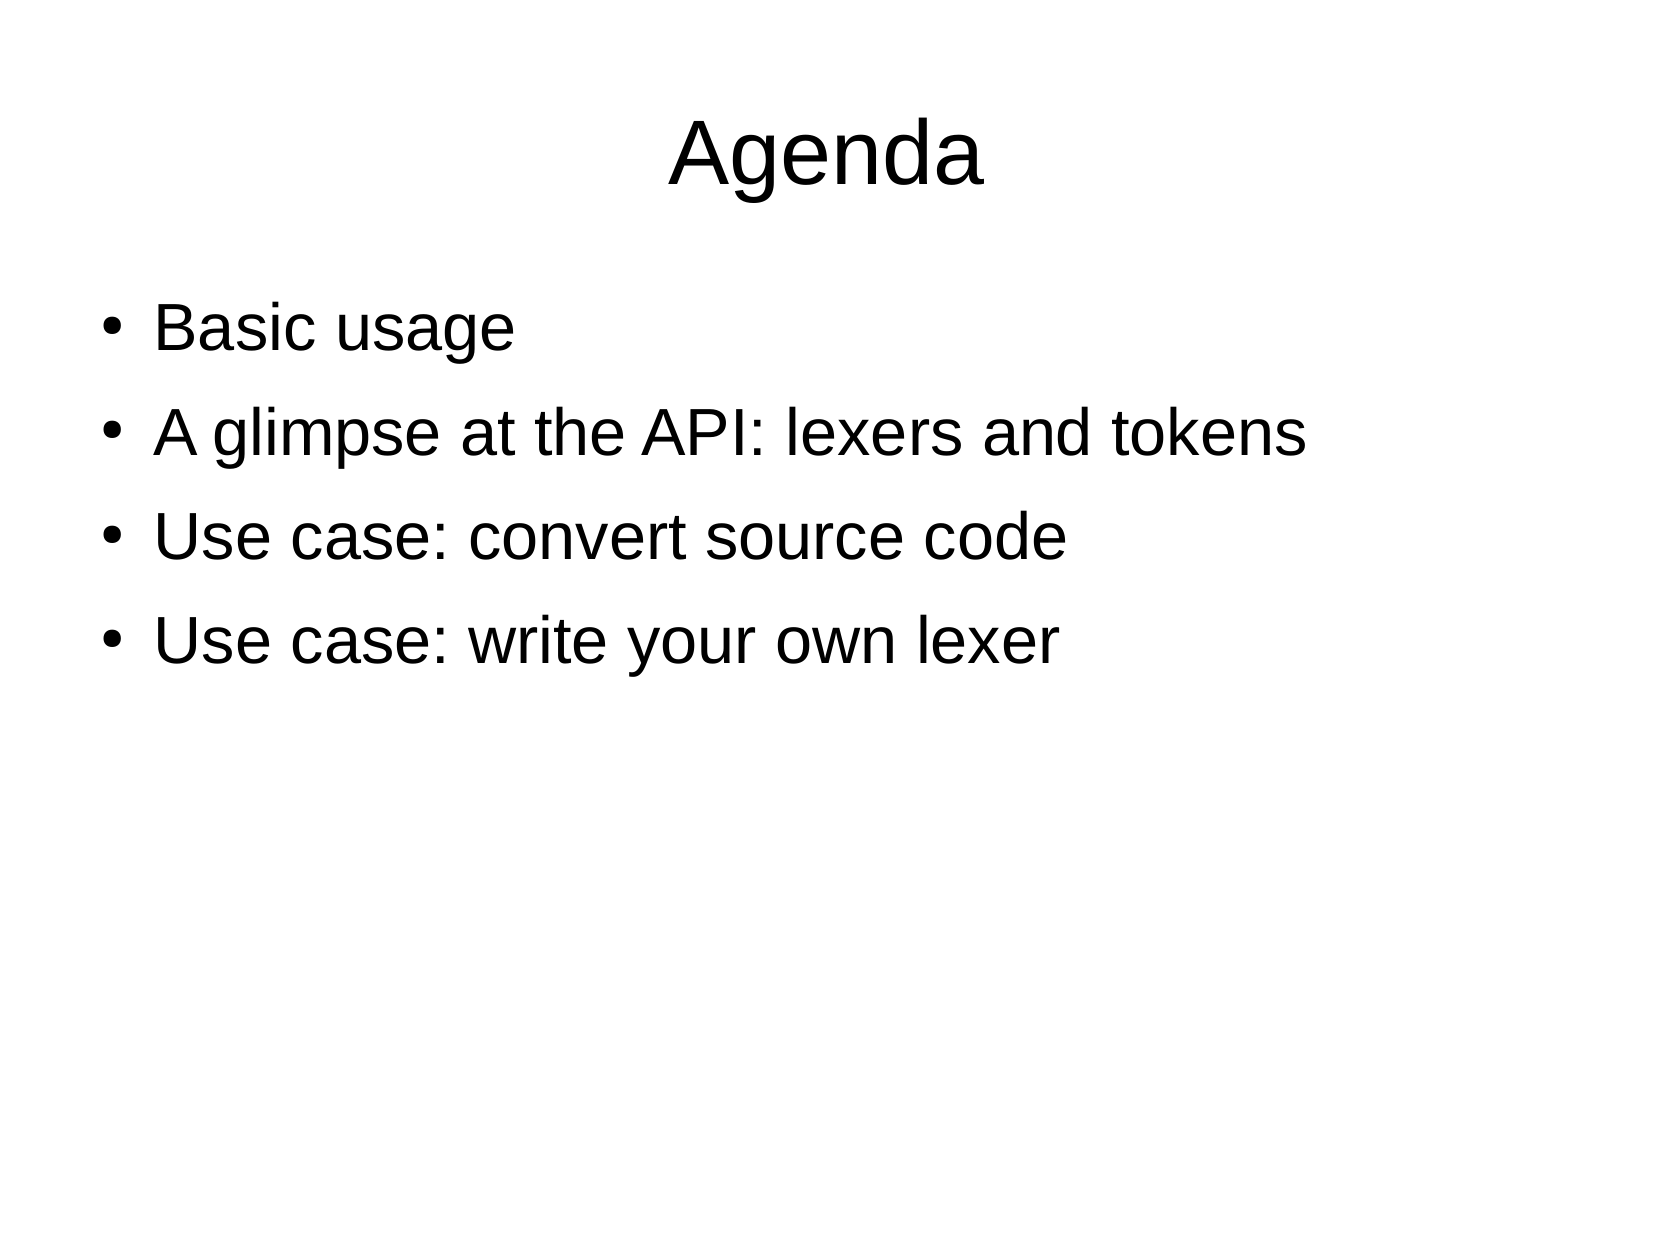

# Agenda
Basic usage
A glimpse at the API: lexers and tokens
Use case: convert source code
Use case: write your own lexer